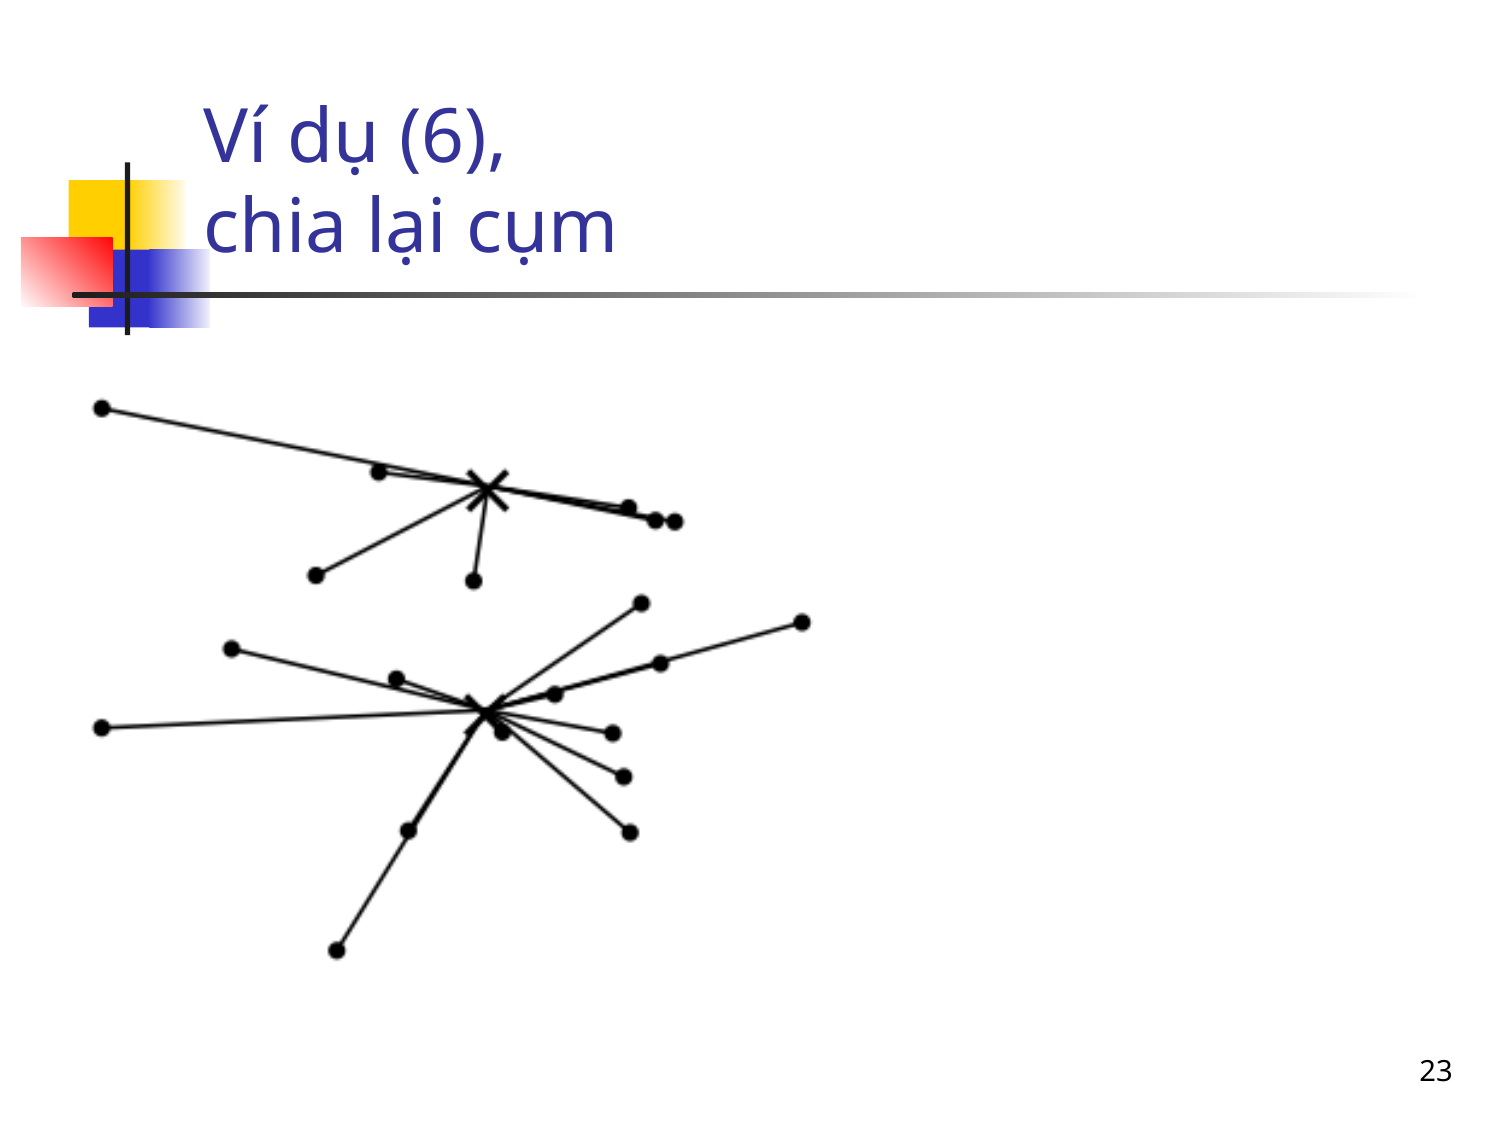

# Ví dụ (6), chia lại cụm